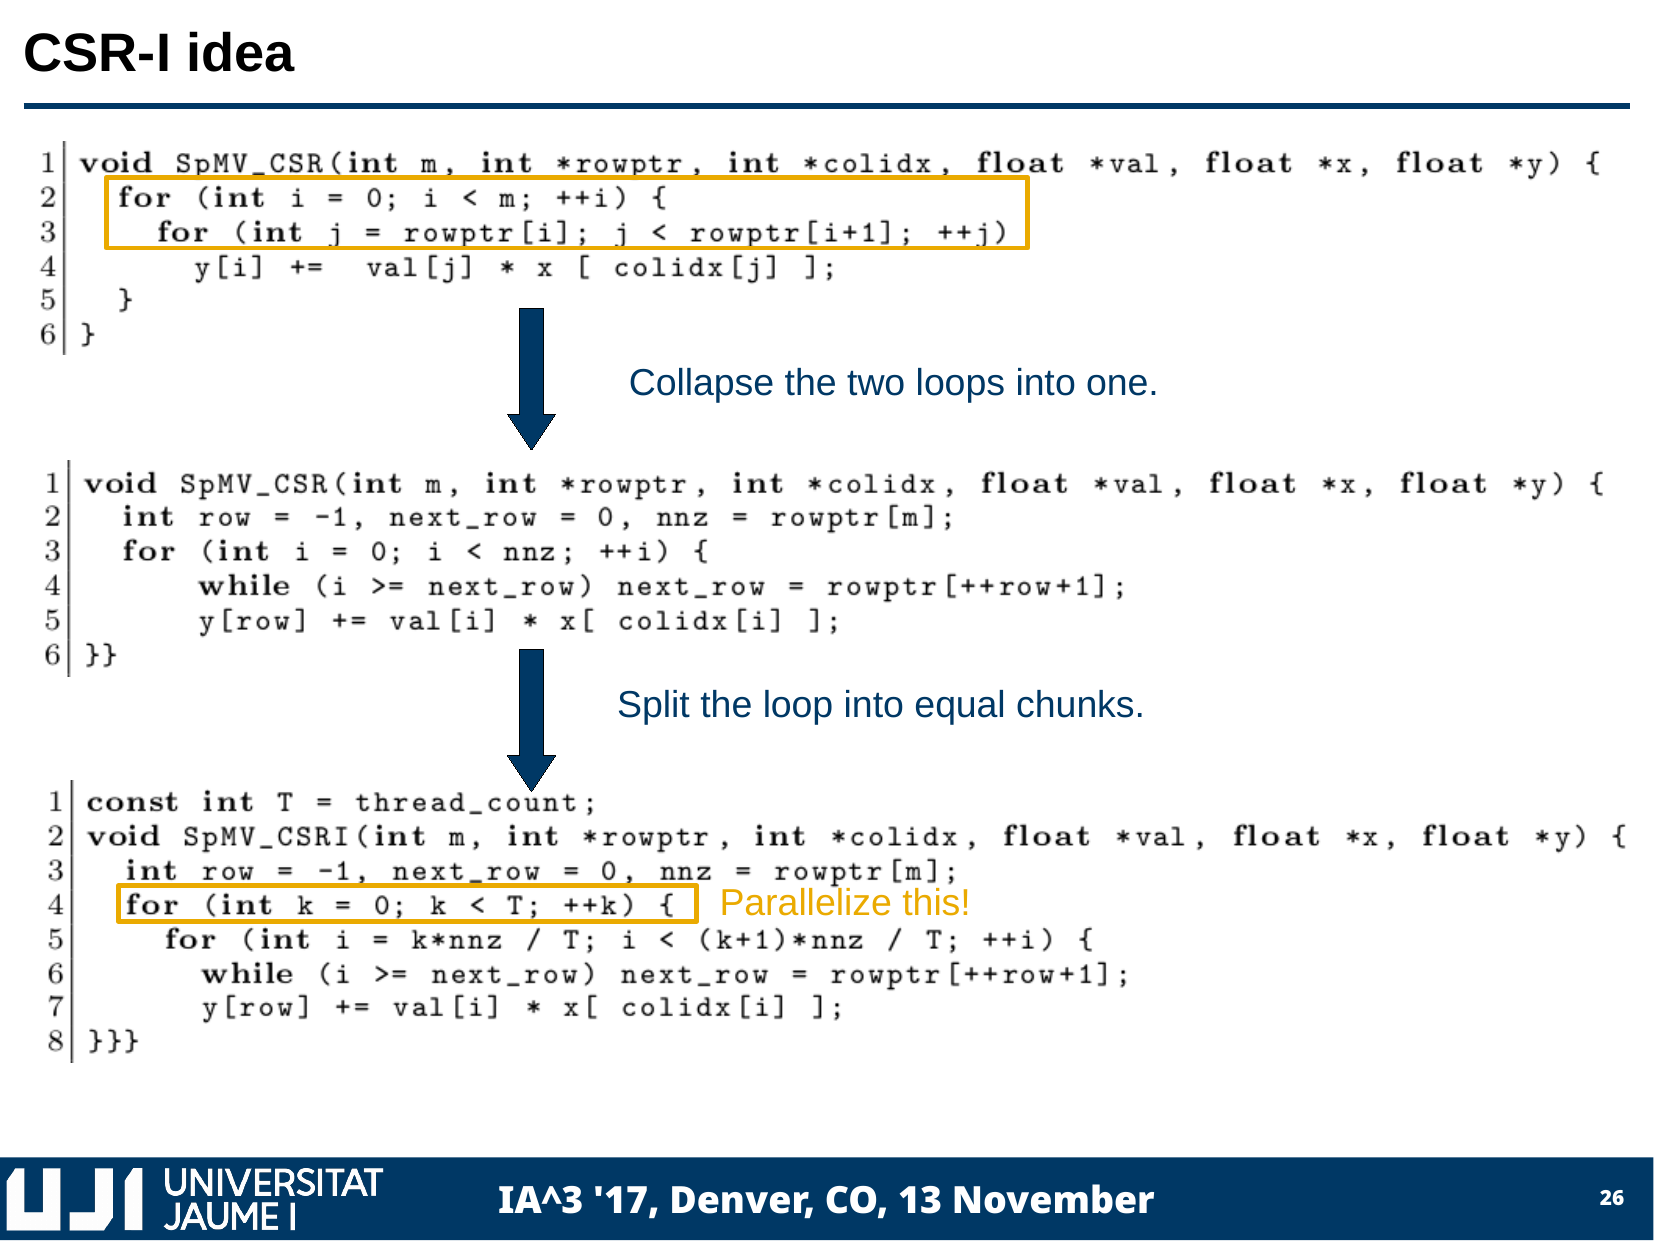

# CSR-I idea
Collapse the two loops into one.
Split the loop into equal chunks.
Parallelize this!
IA^3 '17, Denver, CO, 13 November
26